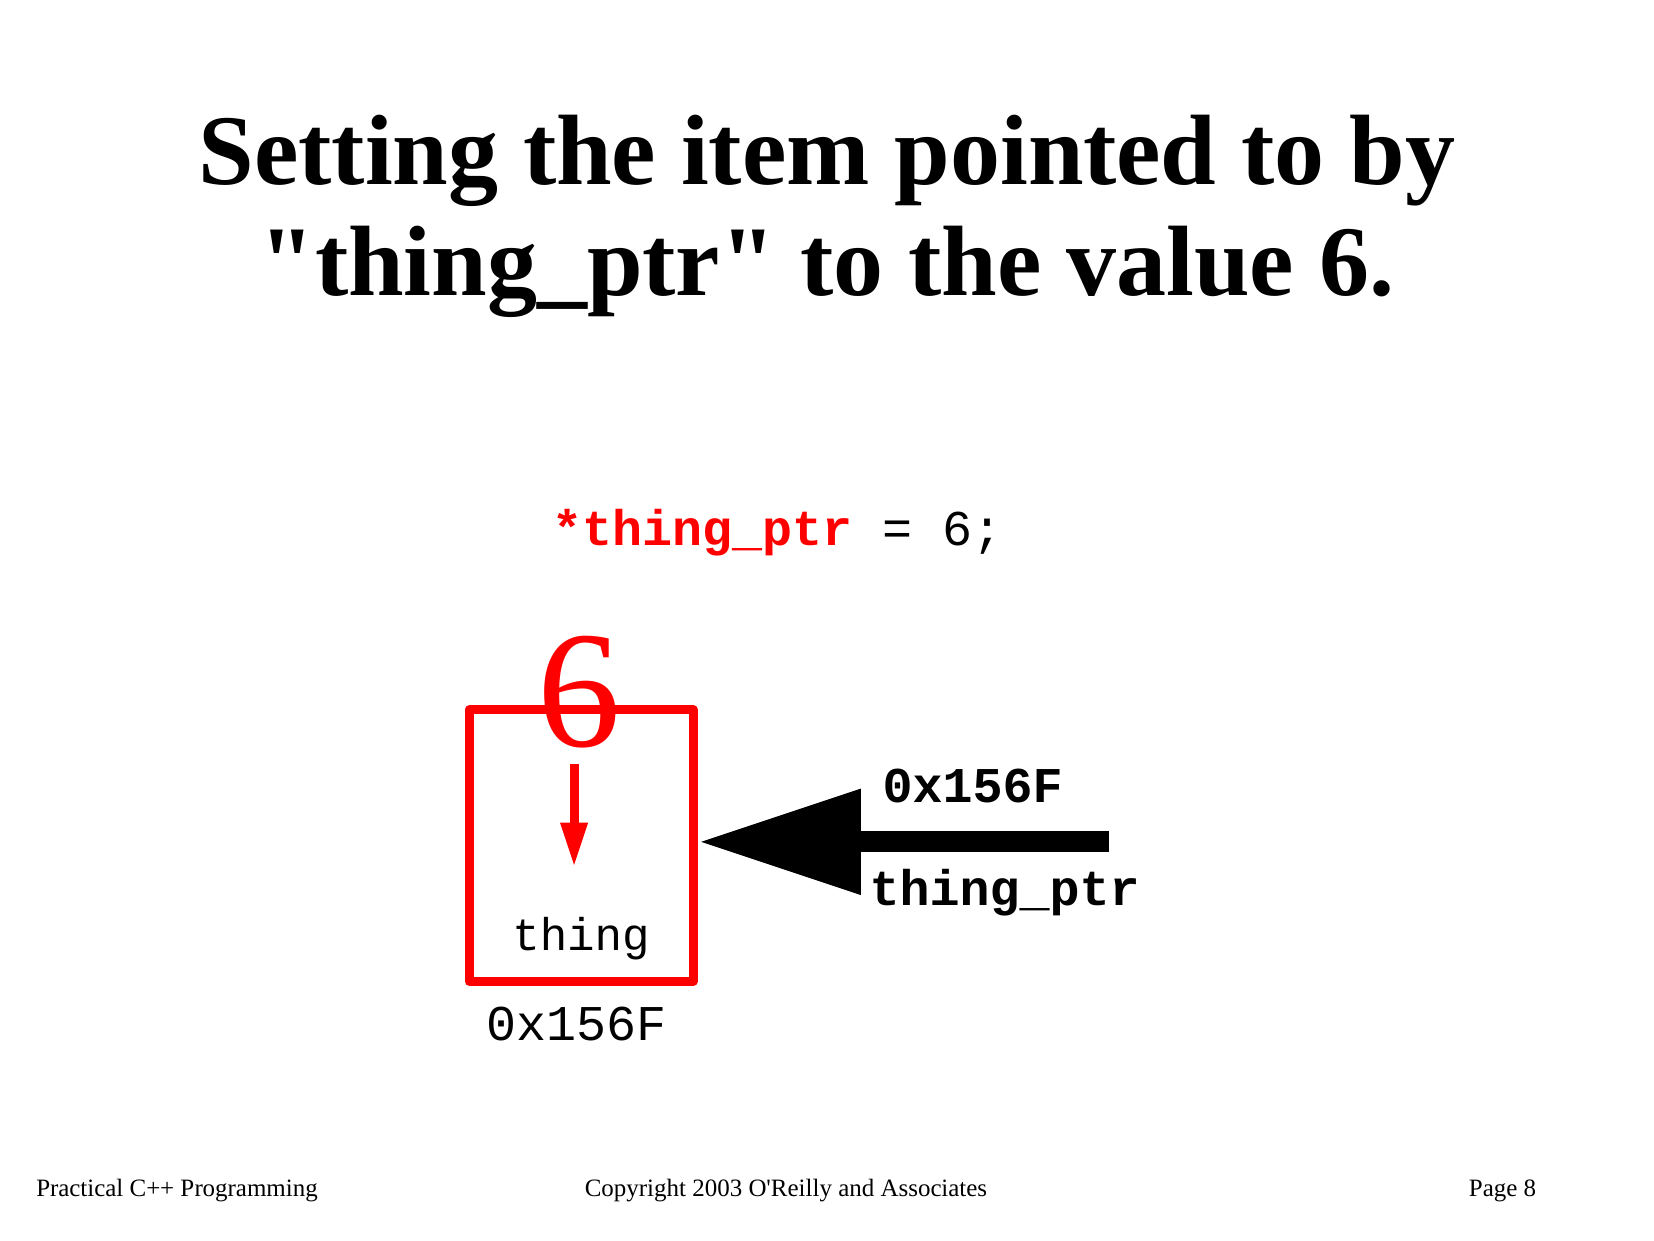

# Setting the item pointed to by "thing_ptr" to the value 6.
*thing_ptr = 6;
6
thing
0x156F
0x156F
thing_ptr